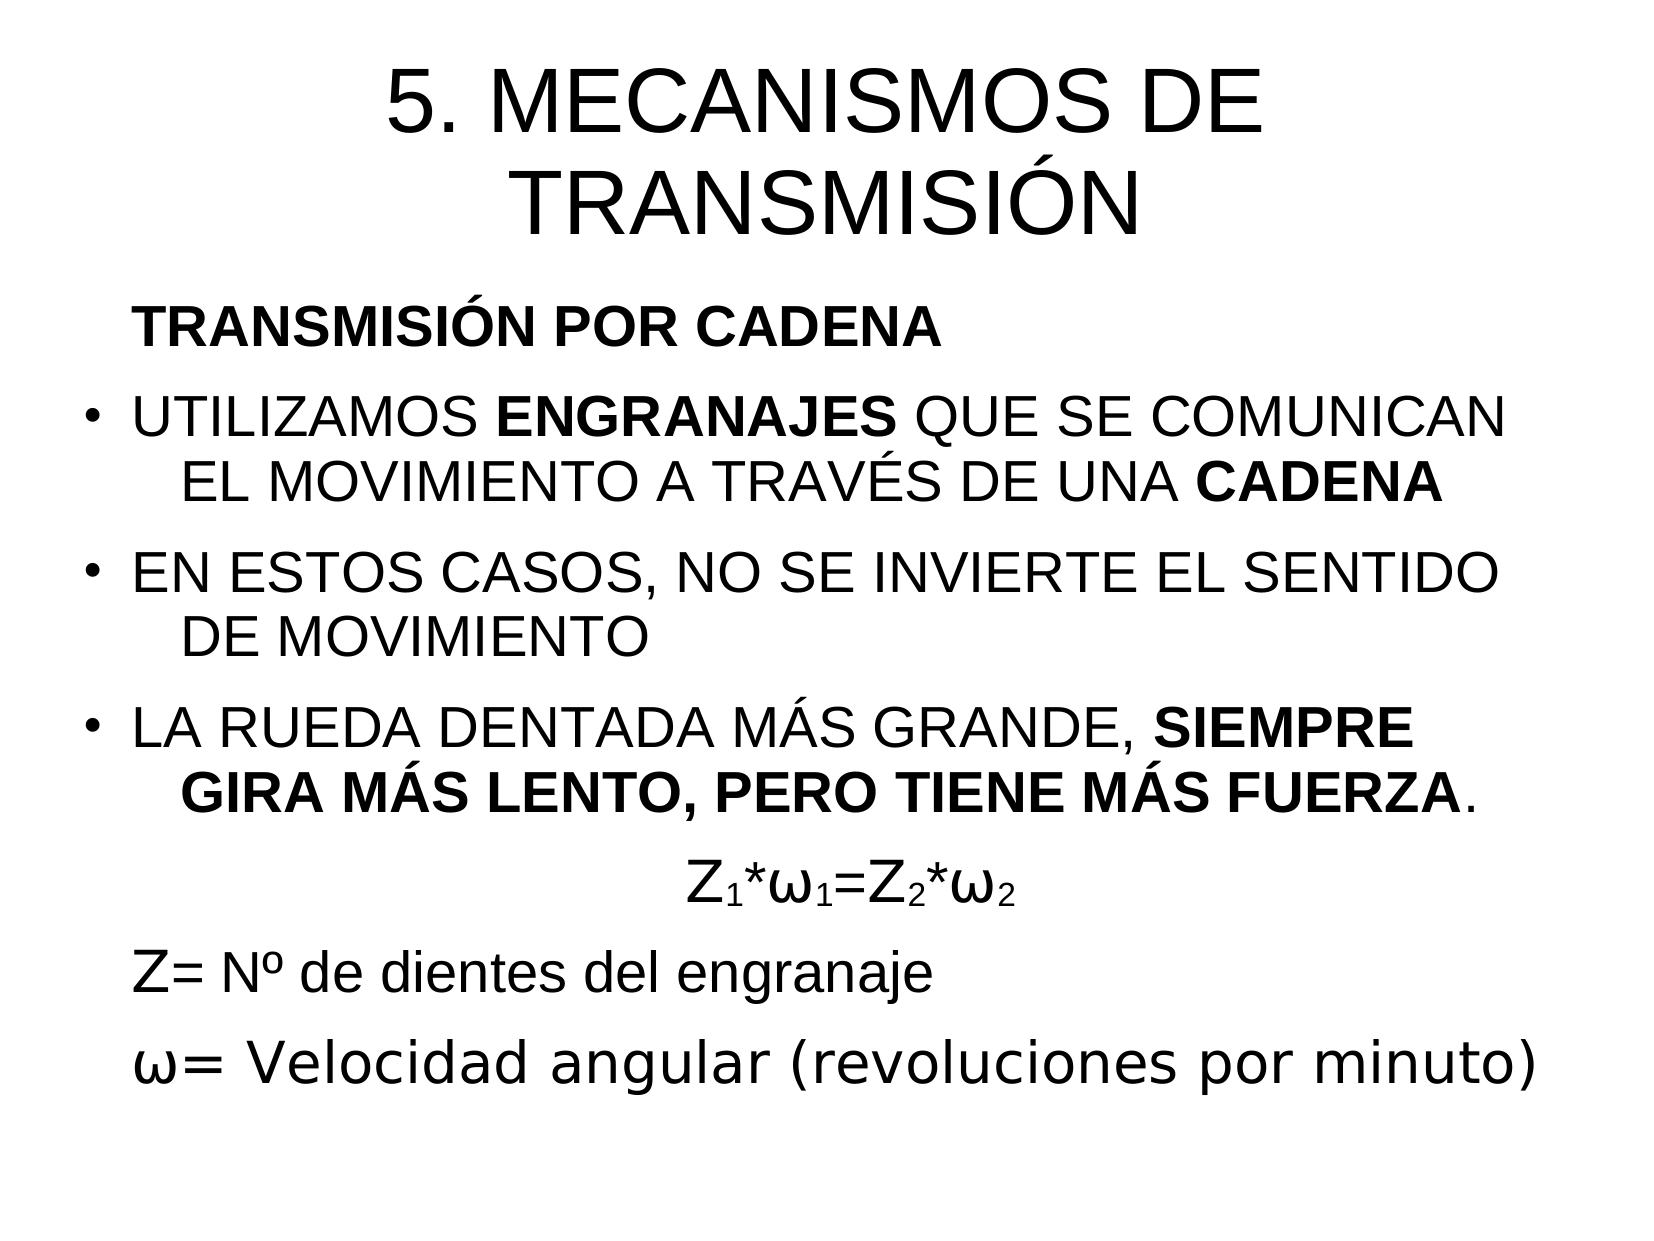

# 5. MECANISMOS DE TRANSMISIÓN
TRANSMISIÓN POR CADENA
UTILIZAMOS ENGRANAJES QUE SE COMUNICAN EL MOVIMIENTO A TRAVÉS DE UNA CADENA
EN ESTOS CASOS, NO SE INVIERTE EL SENTIDO DE MOVIMIENTO
LA RUEDA DENTADA MÁS GRANDE, SIEMPRE GIRA MÁS LENTO, PERO TIENE MÁS FUERZA.
Z1*ω1=Z2*ω2
Z= Nº de dientes del engranaje
ω= Velocidad angular (revoluciones por minuto)